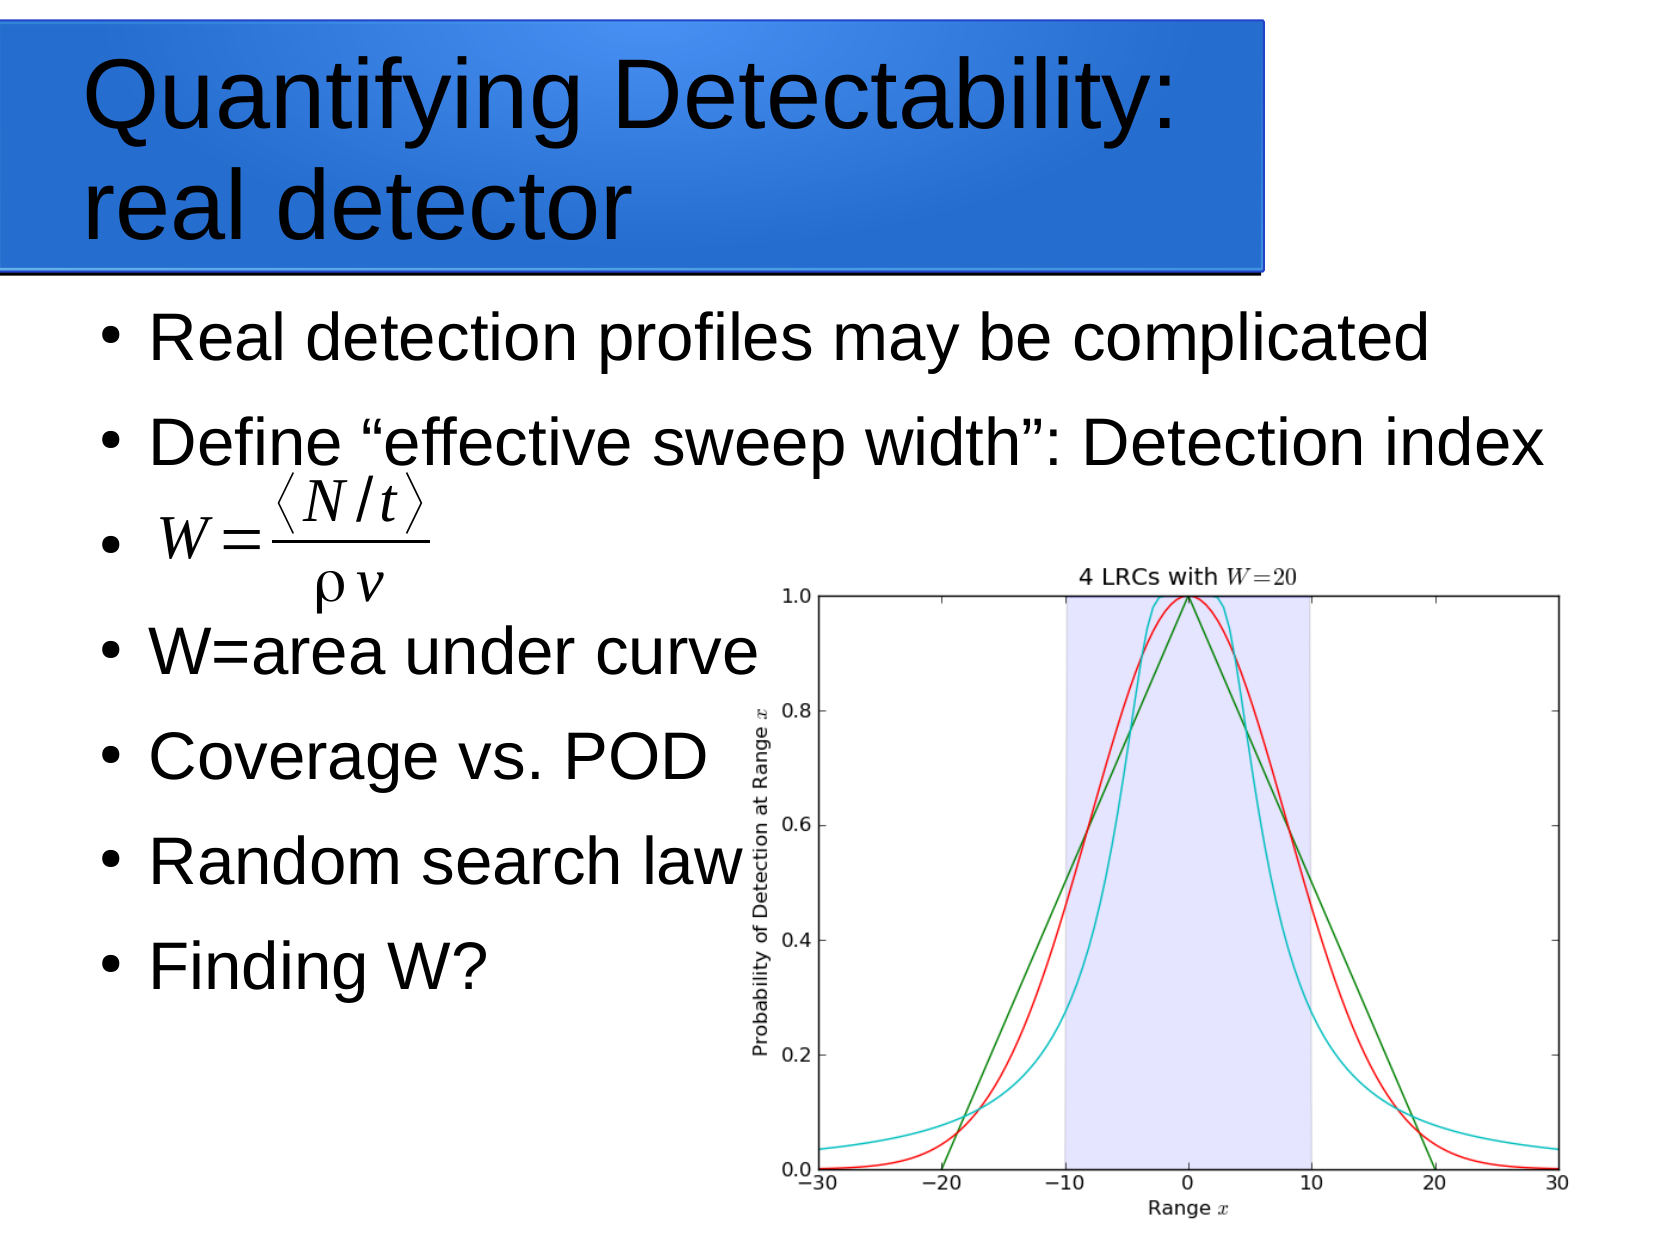

# Quantifying Detectability: real detector
Real detection profiles may be complicated
Define “effective sweep width”: Detection index
W=area under curve
Coverage vs. POD
Random search law
Finding W?